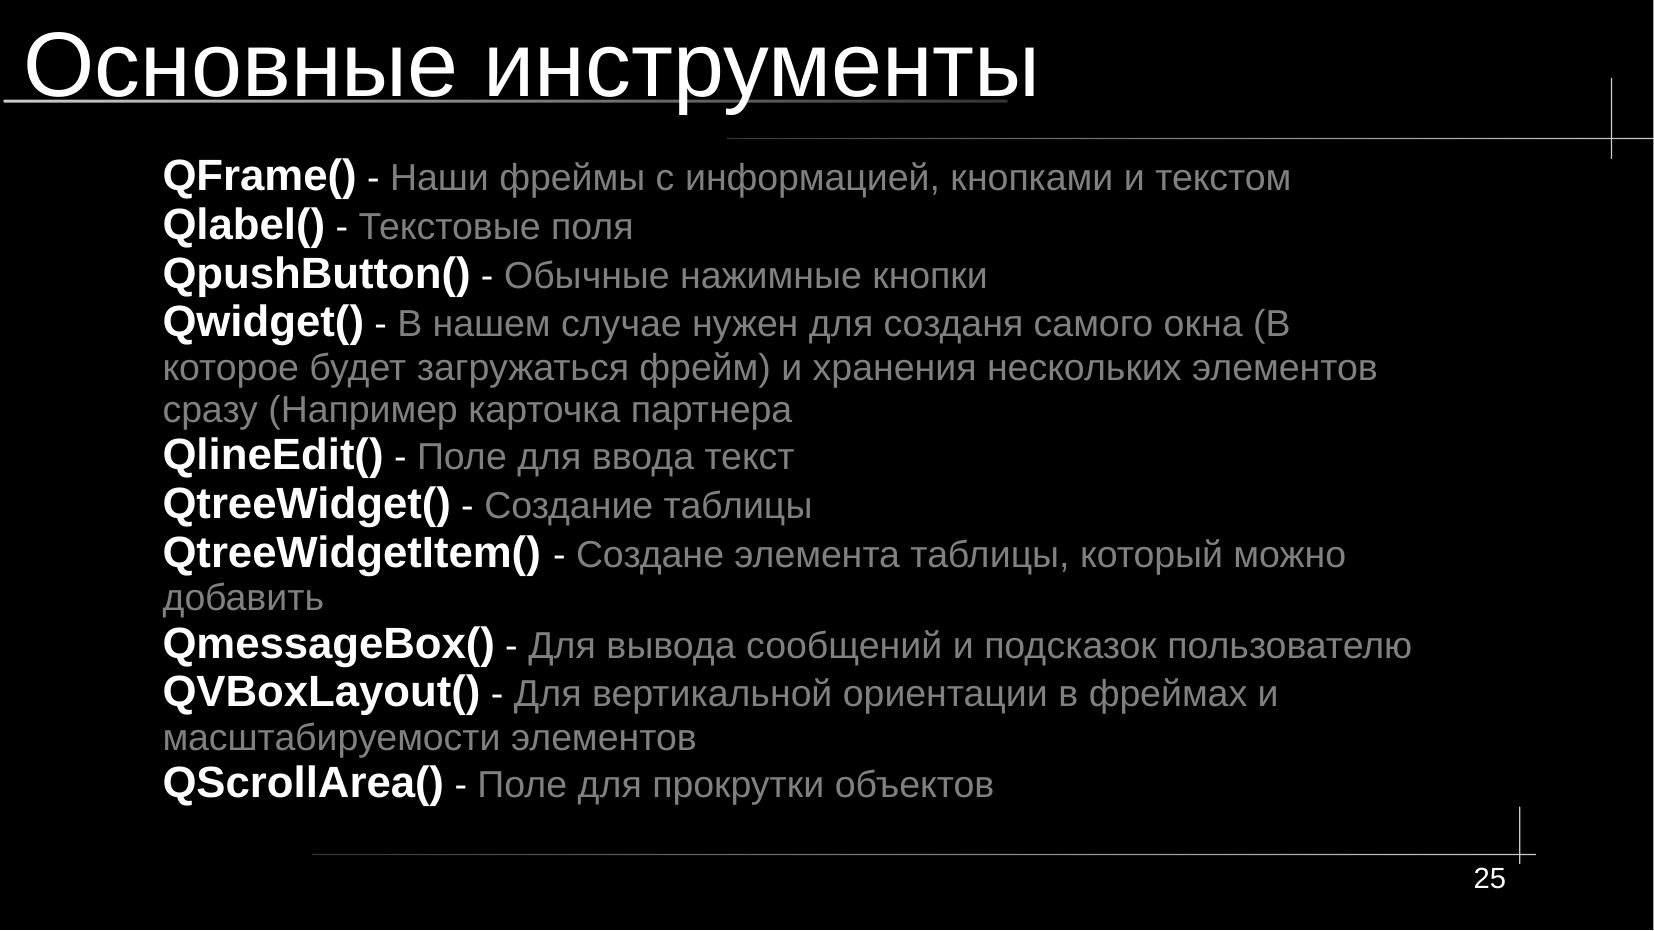

# Основные инструменты
QFrame() - Наши фреймы с информацией, кнопками и текстом
Qlabel() - Текстовые поля
QpushButton() - Обычные нажимные кнопки
Qwidget() - В нашем случае нужен для созданя самого окна (В которое будет загружаться фрейм) и хранения нескольких элементов сразу (Например карточка партнера
QlineEdit() - Поле для ввода текст
QtreeWidget() - Создание таблицы
QtreeWidgetItem() - Создане элемента таблицы, который можно добавить
QmessageBox() - Для вывода сообщений и подсказок пользователю
QVBoxLayout() - Для вертикальной ориентации в фреймах и масштабируемости элементов
QScrollArea() - Поле для прокрутки объектов
25